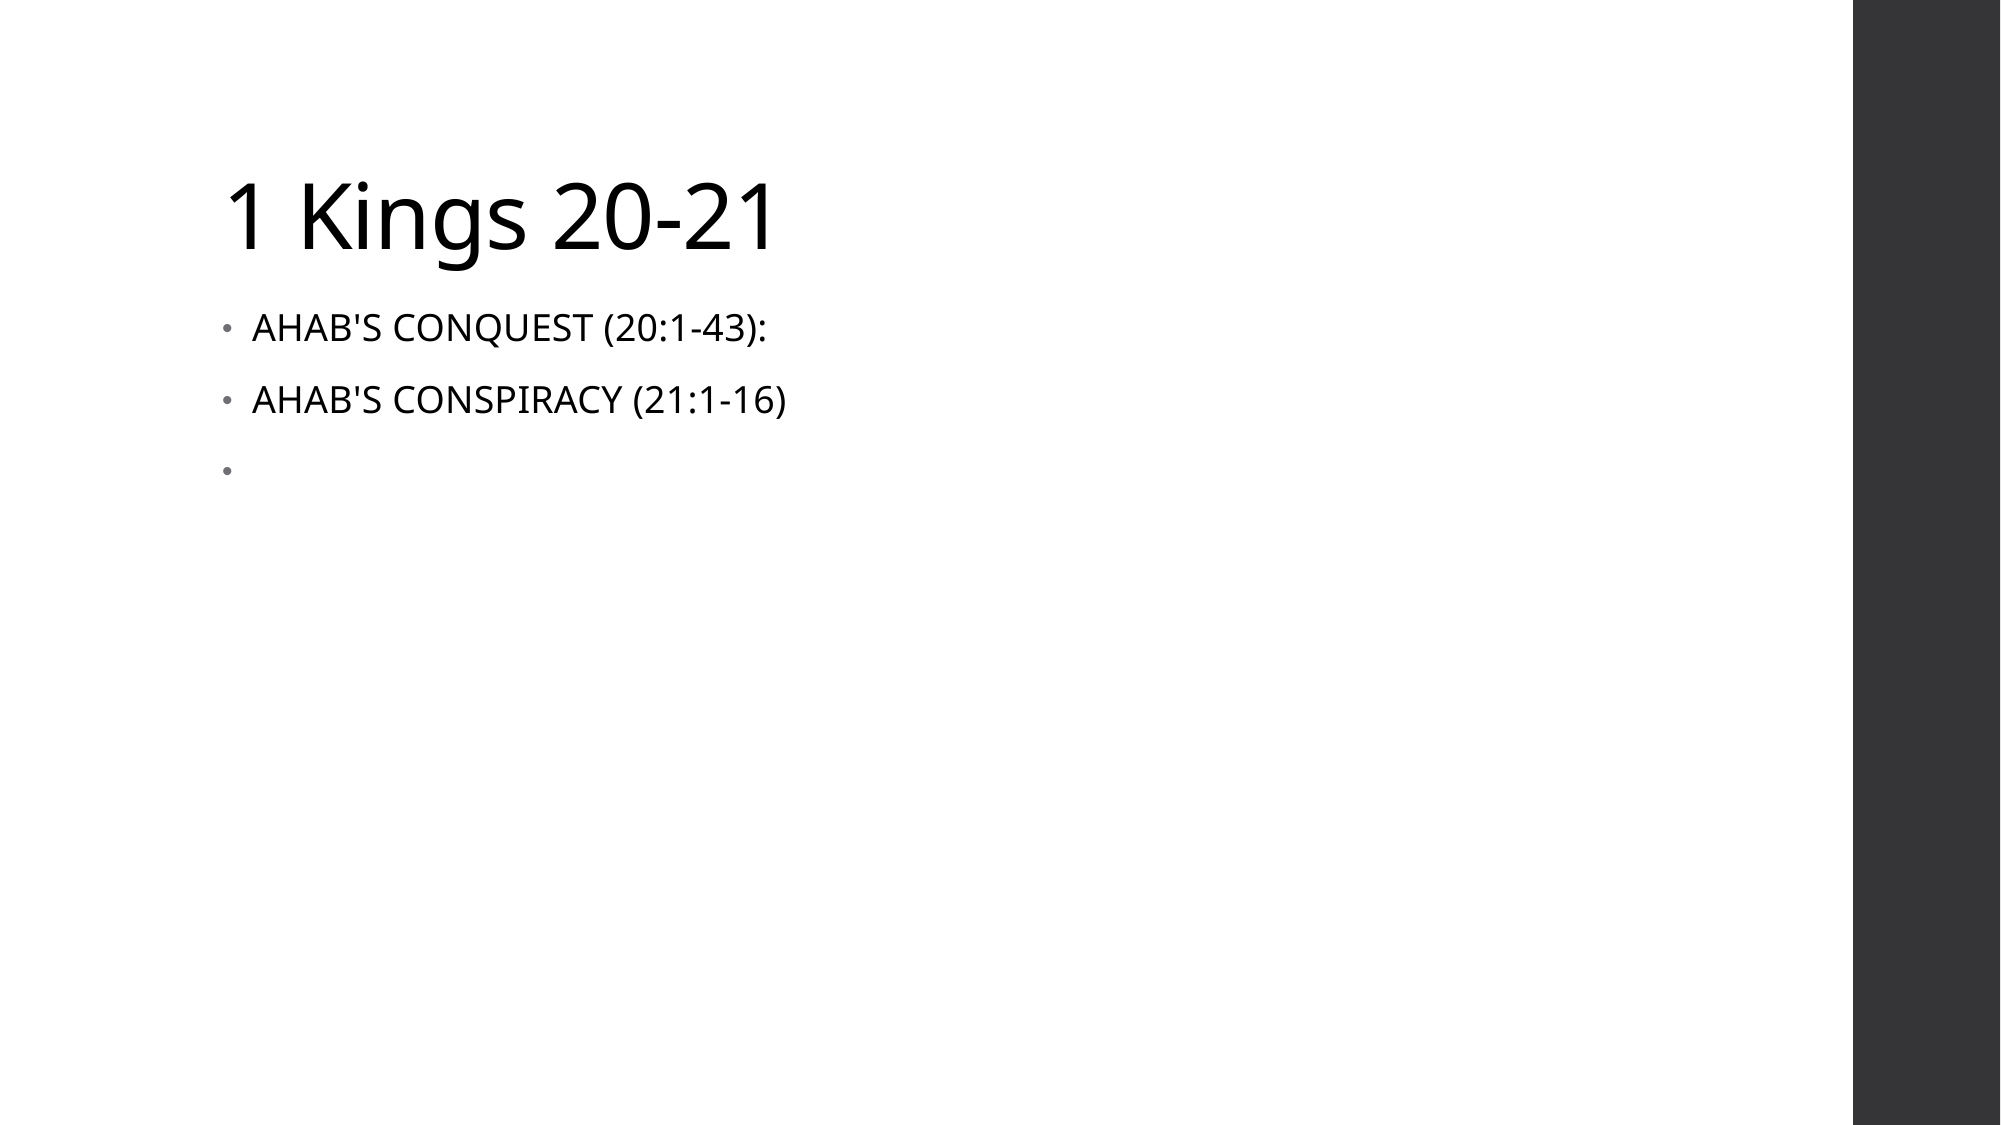

# 1 Kings 20-21
AHAB'S CONQUEST (20:1-43):
AHAB'S CONSPIRACY (21:1-16)